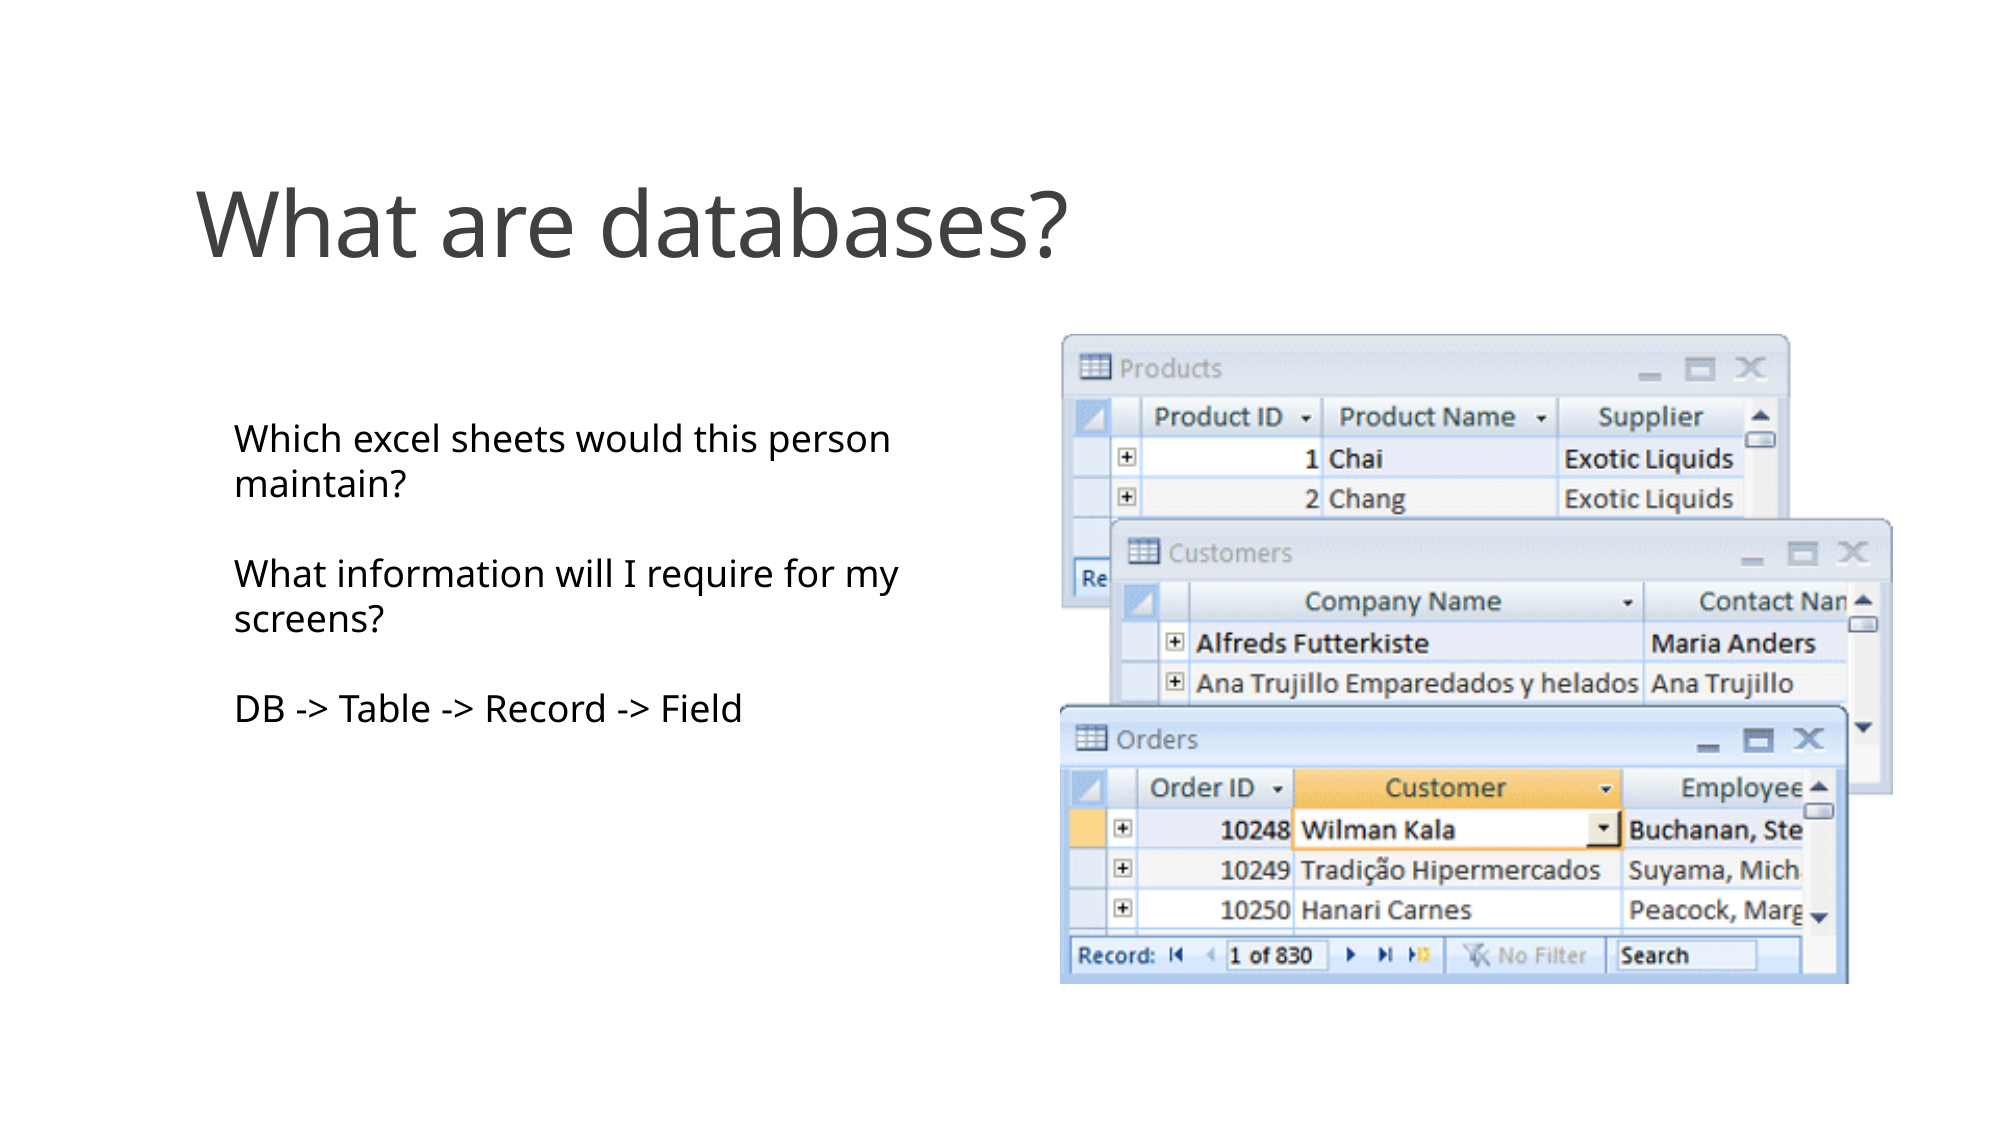

# What are databases?
Which excel sheets would this person maintain?
What information will I require for my screens?
DB -> Table -> Record -> Field